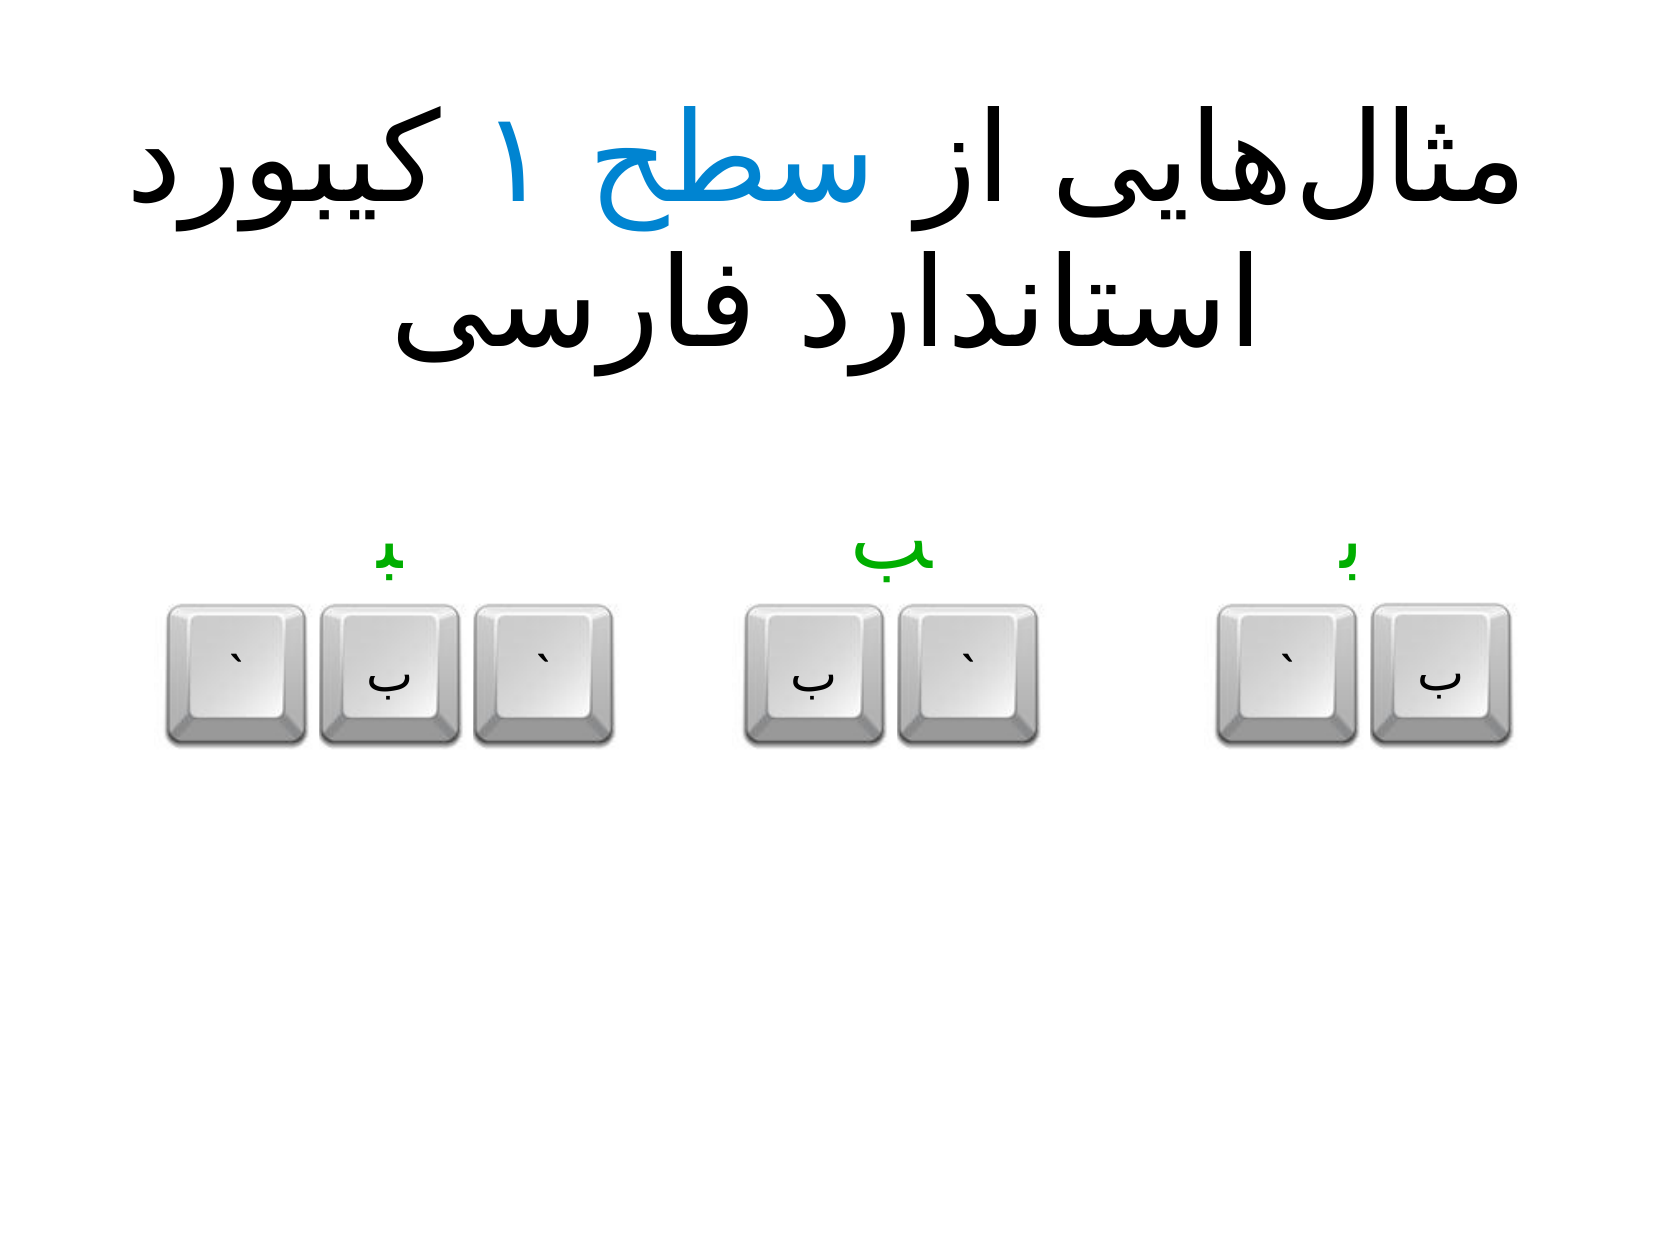

مثال‌هایی از سطح ۱ کیبورد استاندارد فارسی
‍ب‍
‍ب
ب‍
ب
`
ب
‍`
ب
‍`
‍`